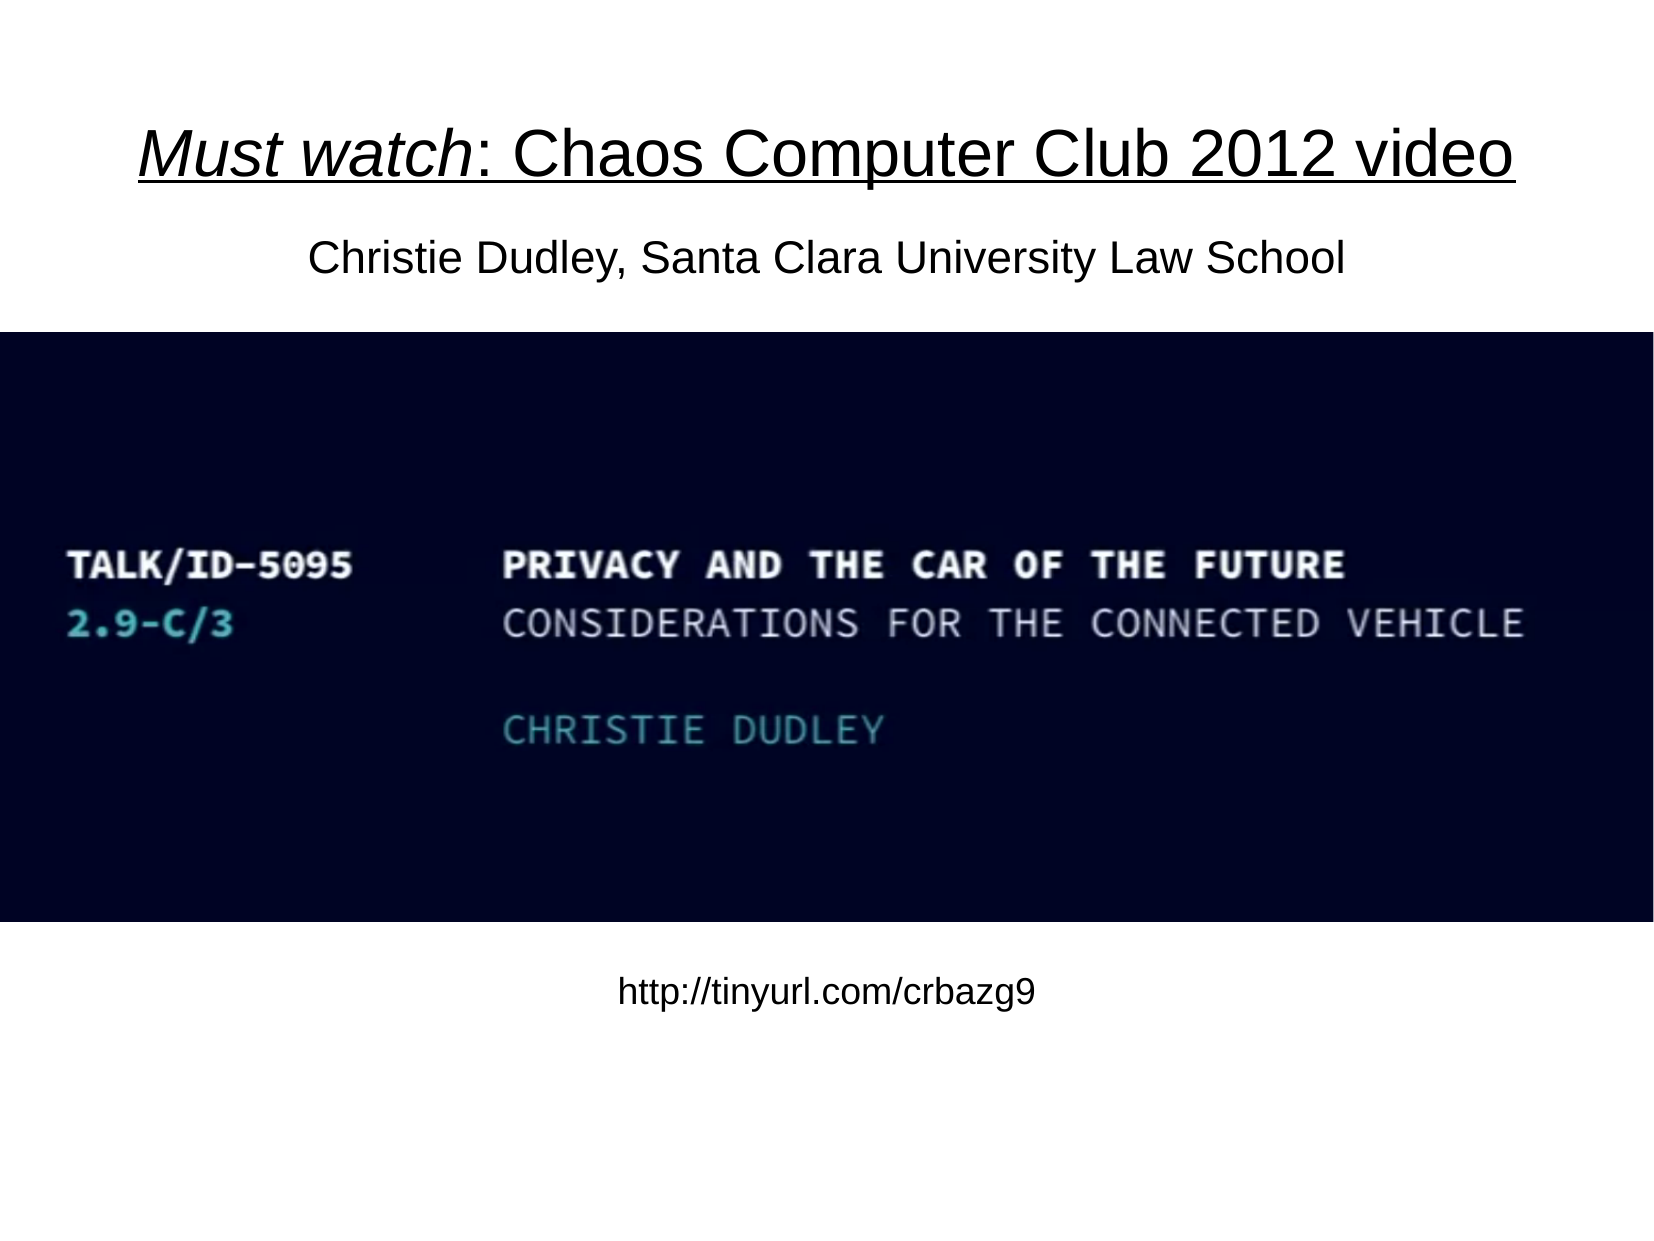

# Must watch: Chaos Computer Club 2012 video
Christie Dudley, Santa Clara University Law School
http://tinyurl.com/crbazg9